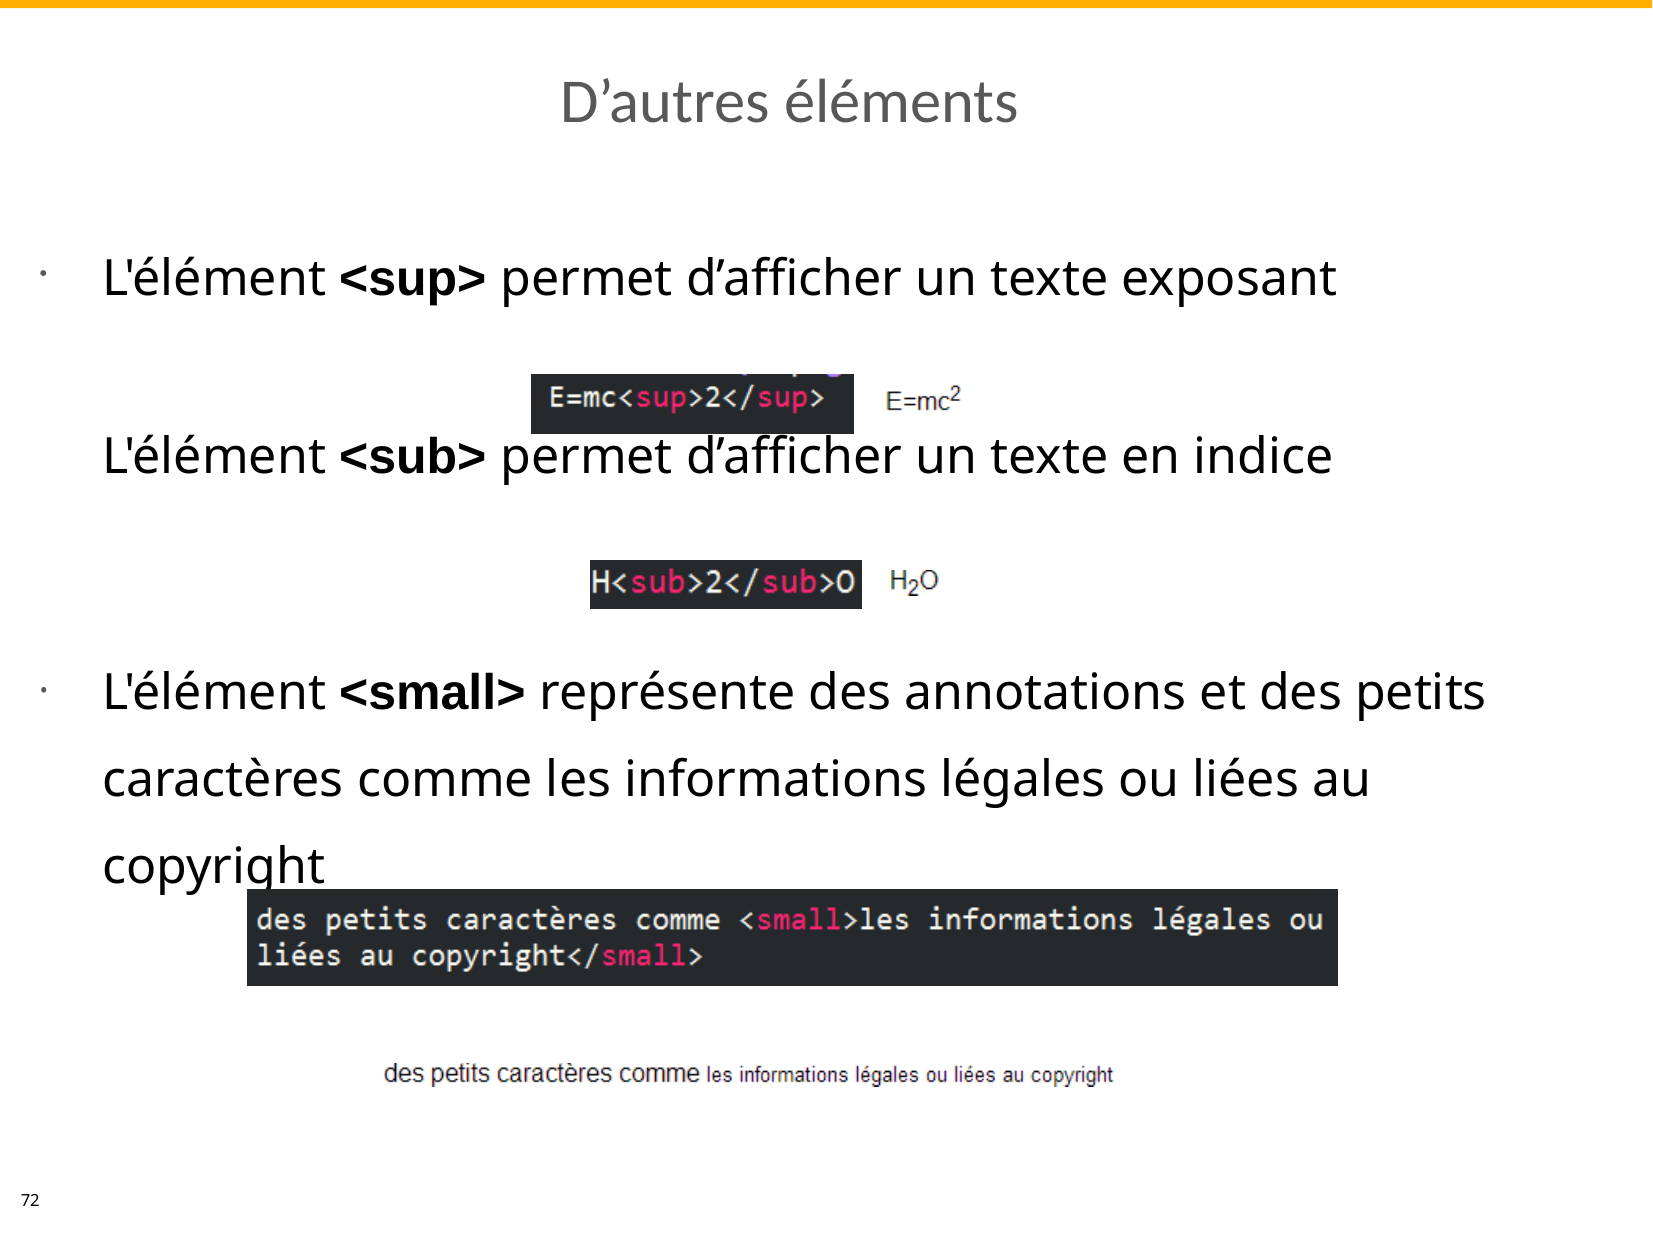

# D’autres éléments
L'élément <sup> permet d’afficher un texte exposant
L'élément <sub> permet d’afficher un texte en indice
L'élément <small> représente des annotations et des petits caractères comme les informations légales ou liées au copyright